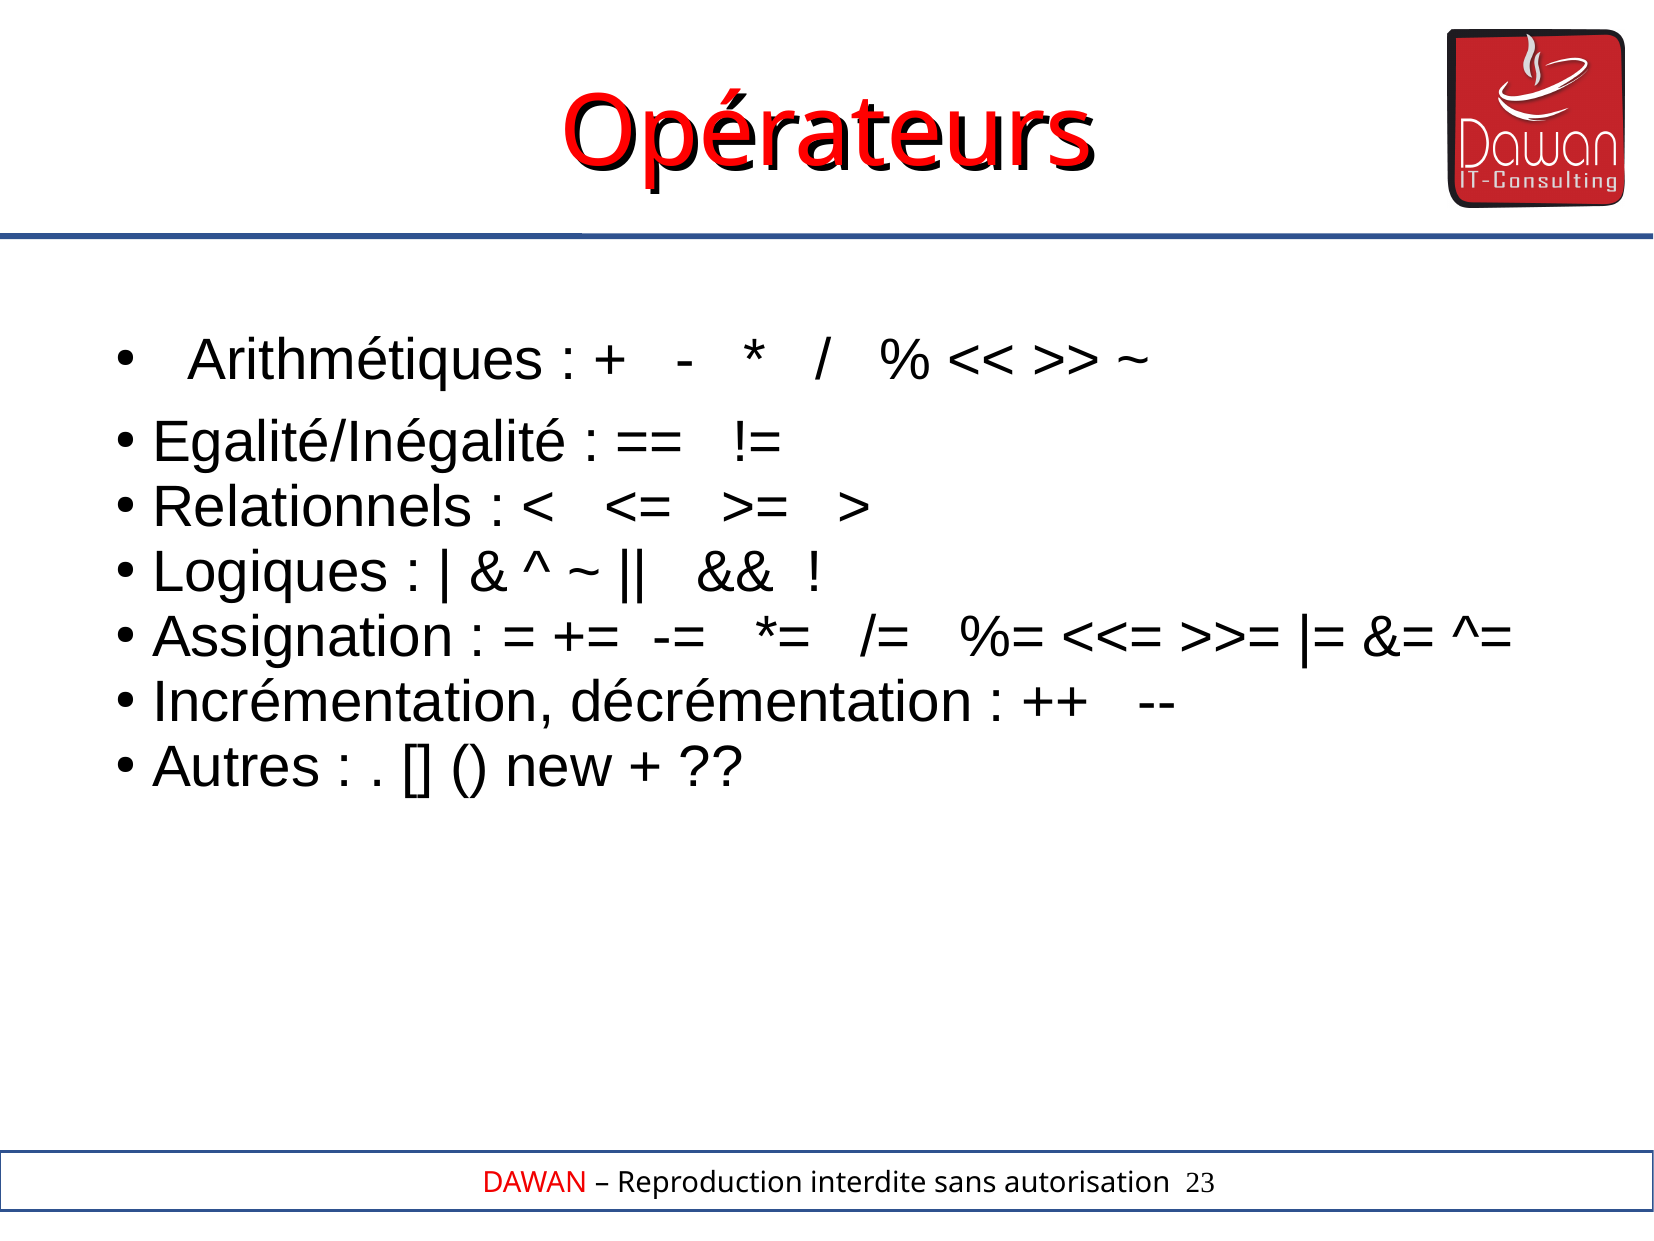

Opérateurs
 Arithmétiques : + - * / % << >> ~
 Egalité/Inégalité : == !=
 Relationnels : < <= >= >
 Logiques : | & ^ ~ || && !
 Assignation : = += -= *= /= %= <<= >>= |= &= ^=
 Incrémentation, décrémentation : ++ --
 Autres : . [] () new + ??
17